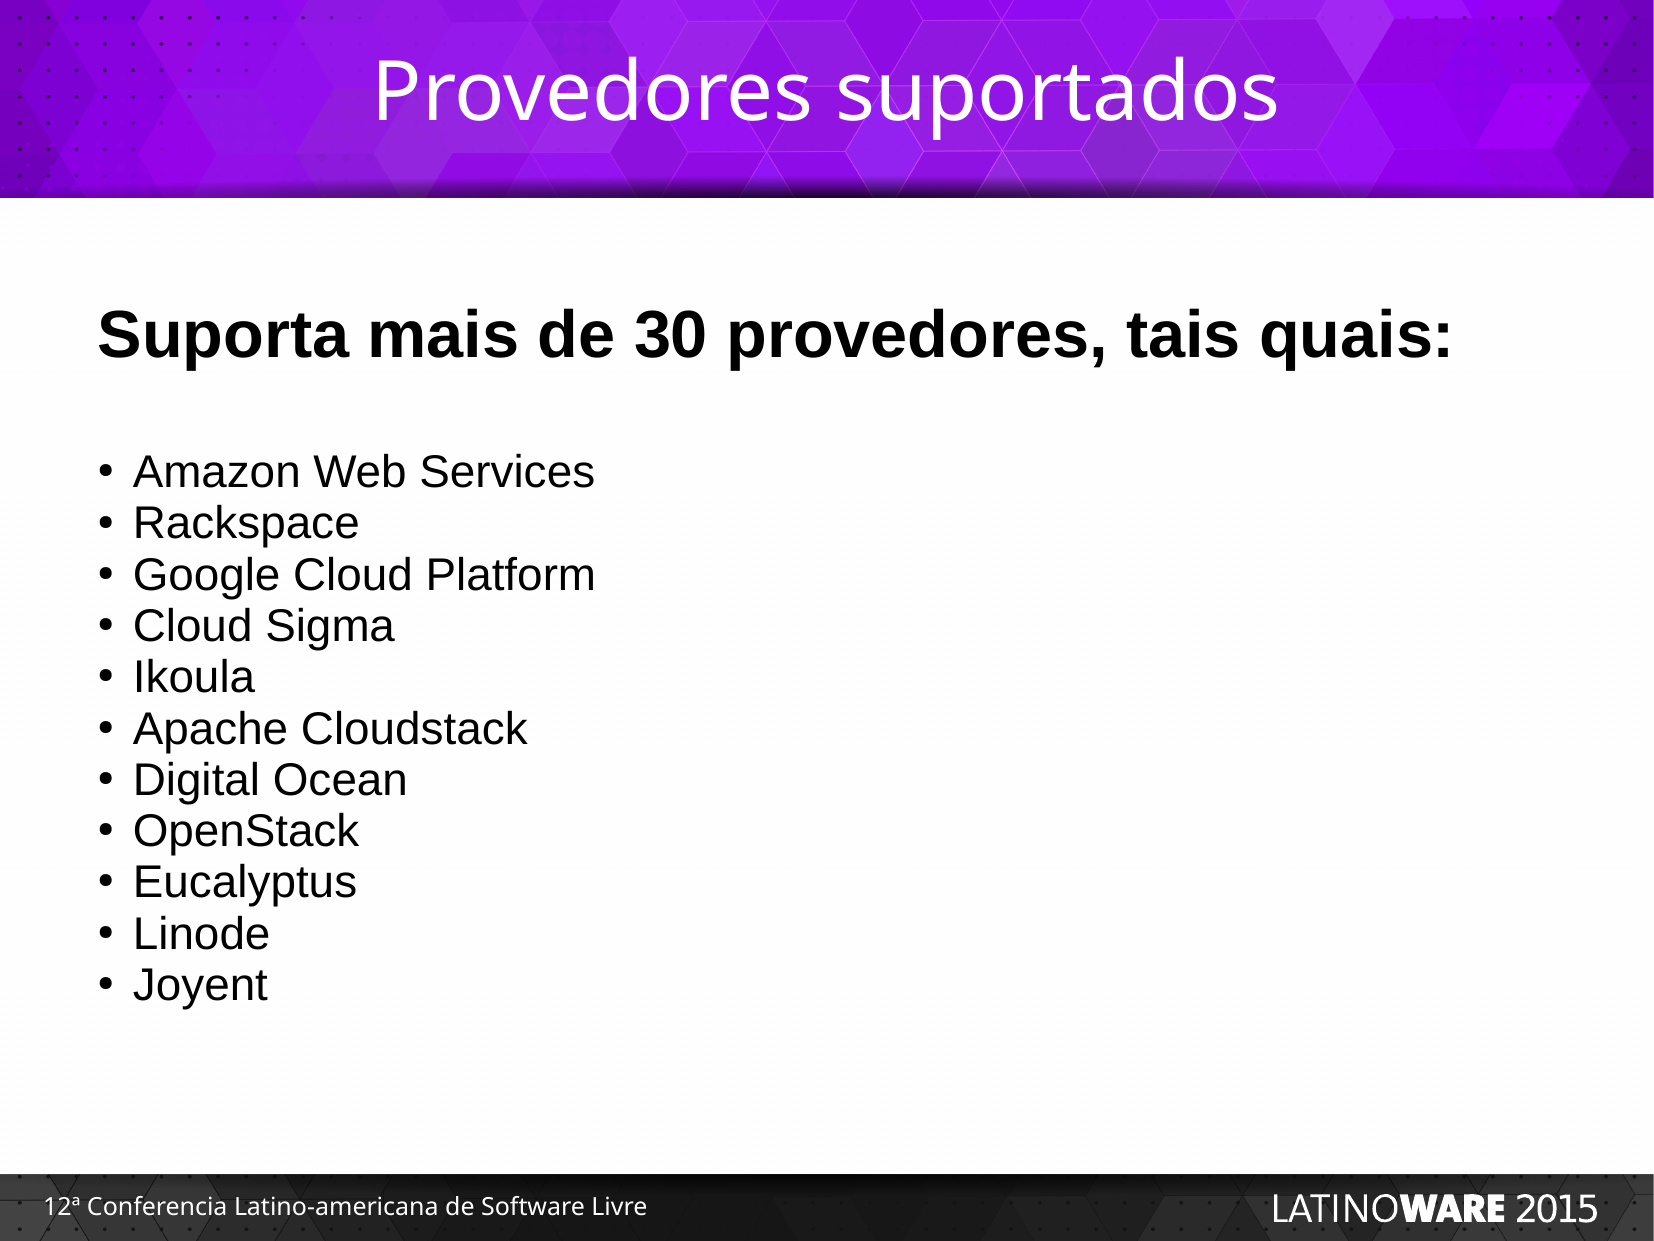

Provedores suportados
Suporta mais de 30 provedores, tais quais:
Amazon Web Services
Rackspace
Google Cloud Platform
Cloud Sigma
Ikoula
Apache Cloudstack
Digital Ocean
OpenStack
Eucalyptus
Linode
Joyent
12ª Conferencia Latino-americana de Software Livre